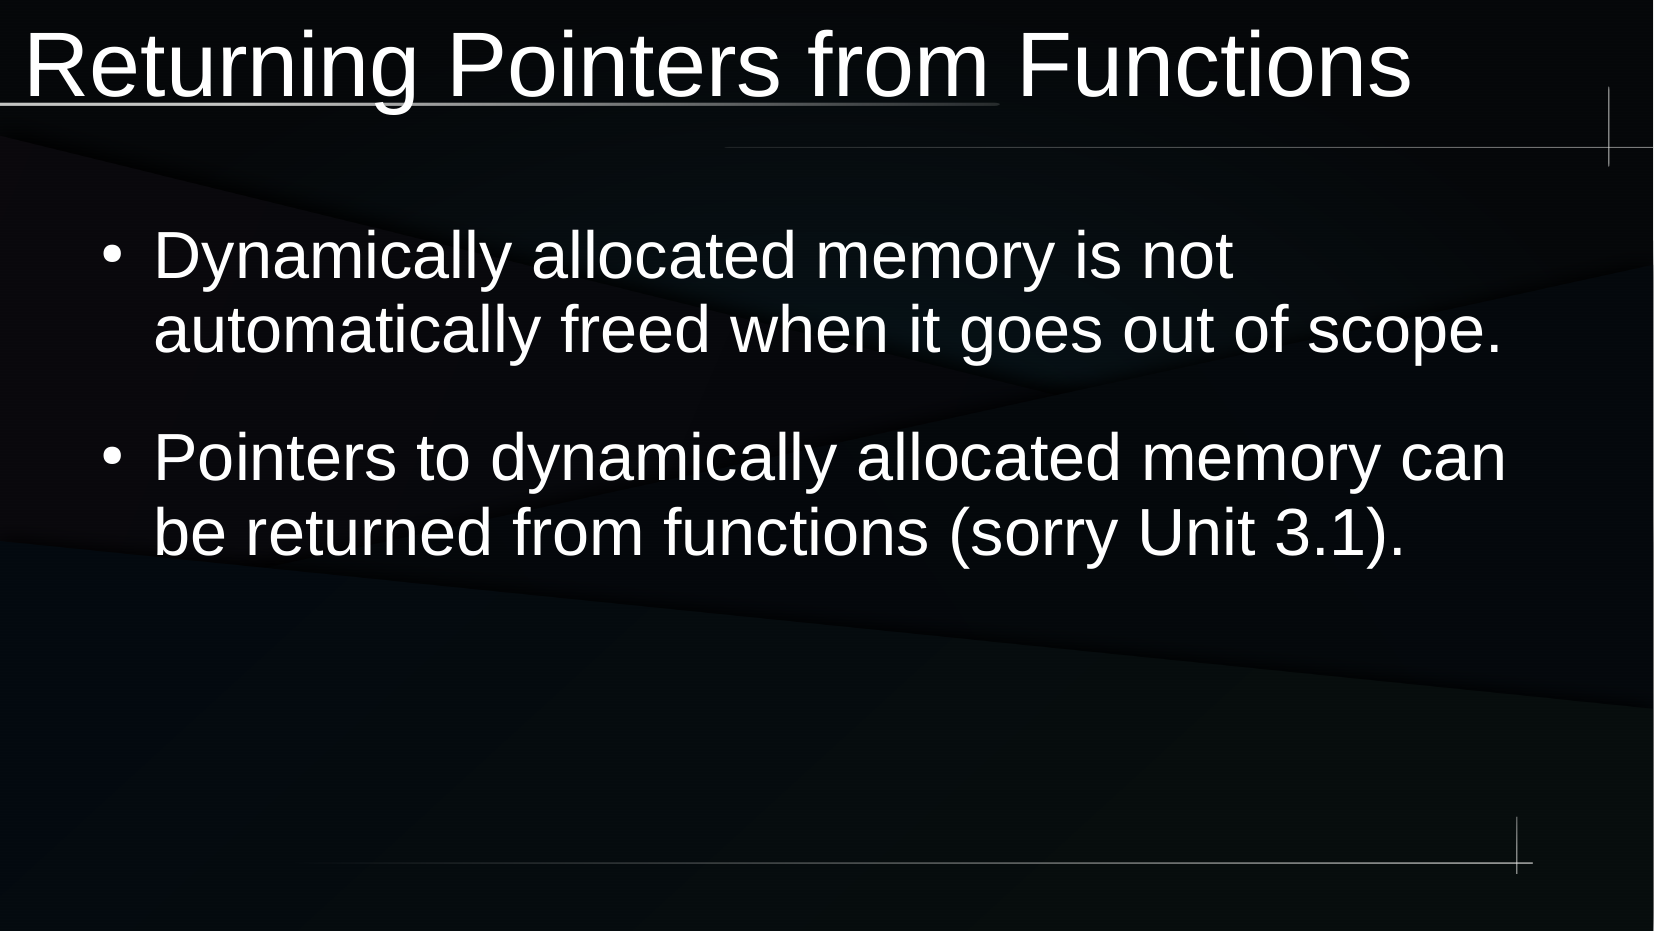

# Returning Pointers from Functions
Dynamically allocated memory is not automatically freed when it goes out of scope.
Pointers to dynamically allocated memory can be returned from functions (sorry Unit 3.1).